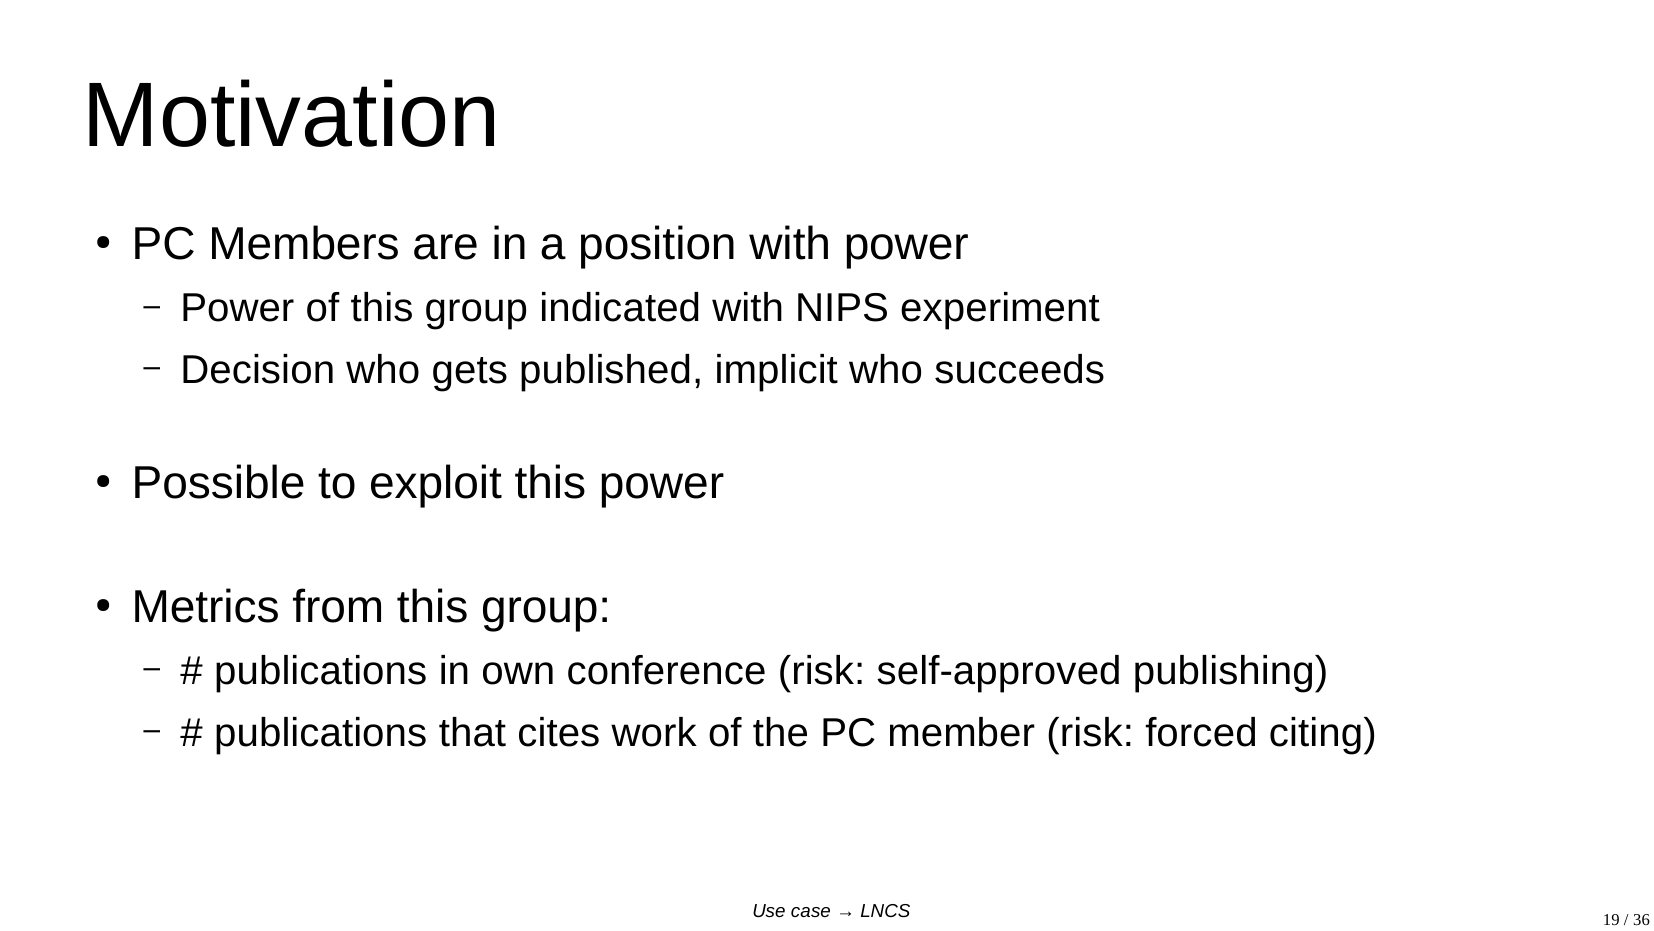

# Motivation
PC Members are in a position with power
Power of this group indicated with NIPS experiment
Decision who gets published, implicit who succeeds
Possible to exploit this power
Metrics from this group:
# publications in own conference (risk: self-approved publishing)
# publications that cites work of the PC member (risk: forced citing)
Use case → LNCS
19